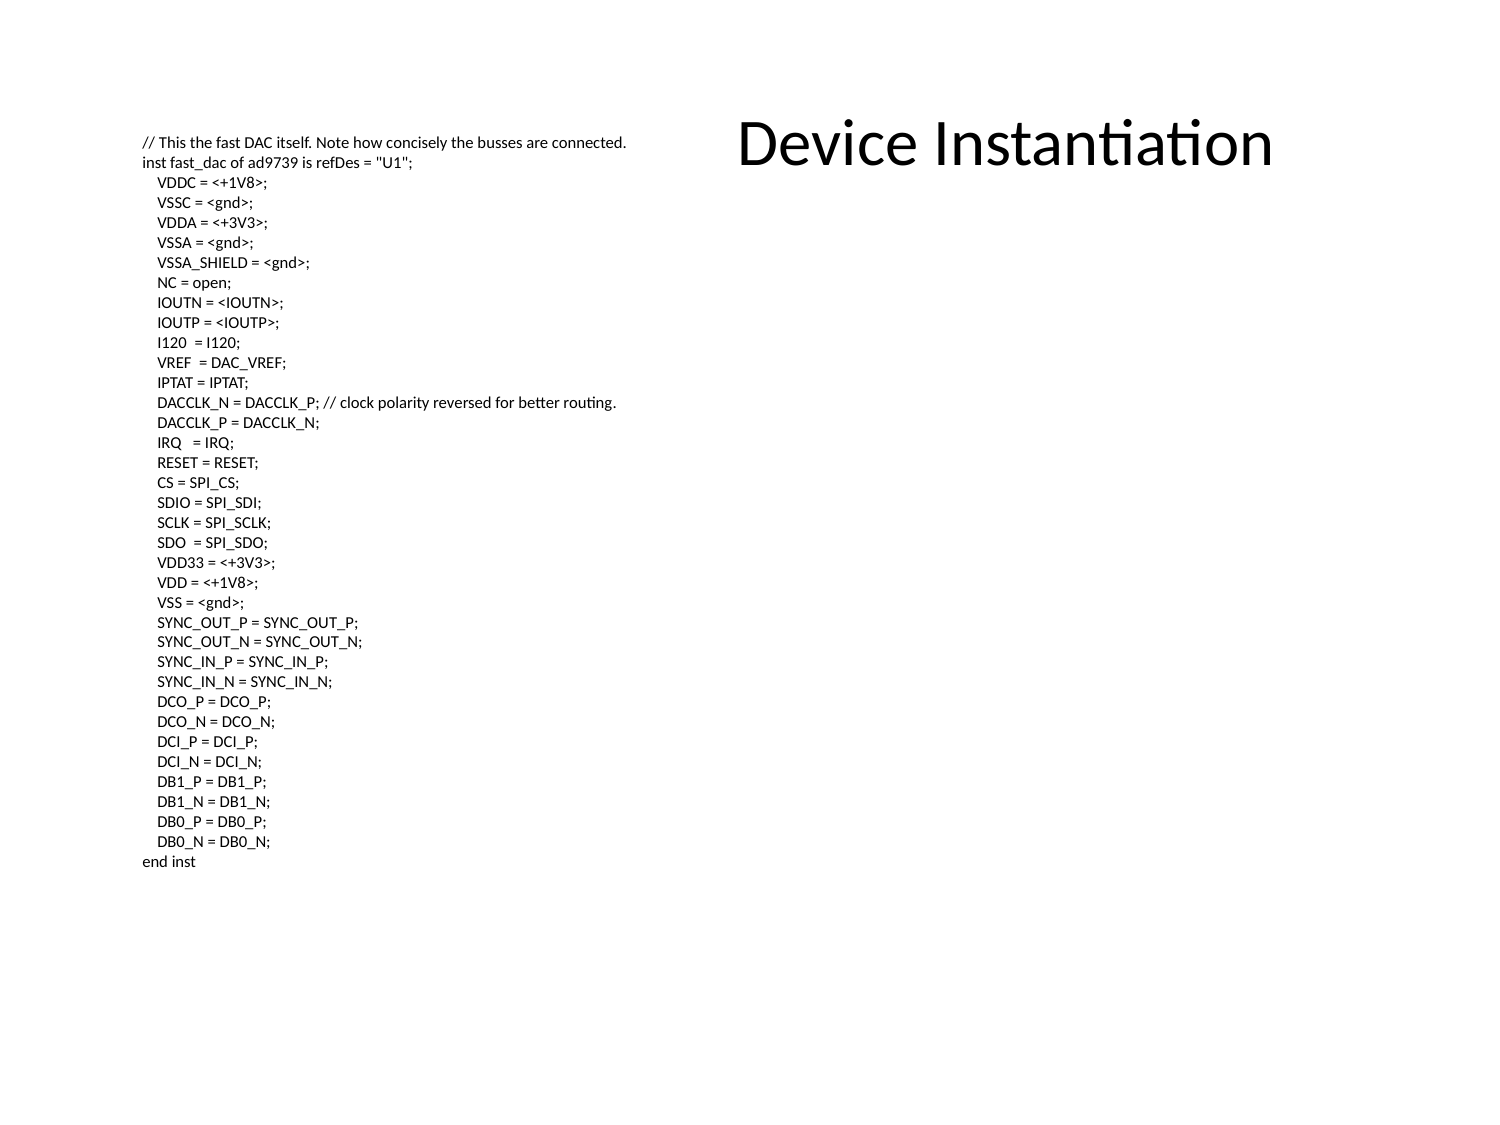

# Device Instantiation
 // This the fast DAC itself. Note how concisely the busses are connected.
 inst fast_dac of ad9739 is refDes = "U1";
 VDDC = <+1V8>;
 VSSC = <gnd>;
 VDDA = <+3V3>;
 VSSA = <gnd>;
 VSSA_SHIELD = <gnd>;
 NC = open;
 IOUTN = <IOUTN>;
 IOUTP = <IOUTP>;
 I120 = I120;
 VREF = DAC_VREF;
 IPTAT = IPTAT;
 DACCLK_N = DACCLK_P; // clock polarity reversed for better routing.
 DACCLK_P = DACCLK_N;
 IRQ = IRQ;
 RESET = RESET;
 CS = SPI_CS;
 SDIO = SPI_SDI;
 SCLK = SPI_SCLK;
 SDO = SPI_SDO;
 VDD33 = <+3V3>;
 VDD = <+1V8>;
 VSS = <gnd>;
 SYNC_OUT_P = SYNC_OUT_P;
 SYNC_OUT_N = SYNC_OUT_N;
 SYNC_IN_P = SYNC_IN_P;
 SYNC_IN_N = SYNC_IN_N;
 DCO_P = DCO_P;
 DCO_N = DCO_N;
 DCI_P = DCI_P;
 DCI_N = DCI_N;
 DB1_P = DB1_P;
 DB1_N = DB1_N;
 DB0_P = DB0_P;
 DB0_N = DB0_N;
 end inst